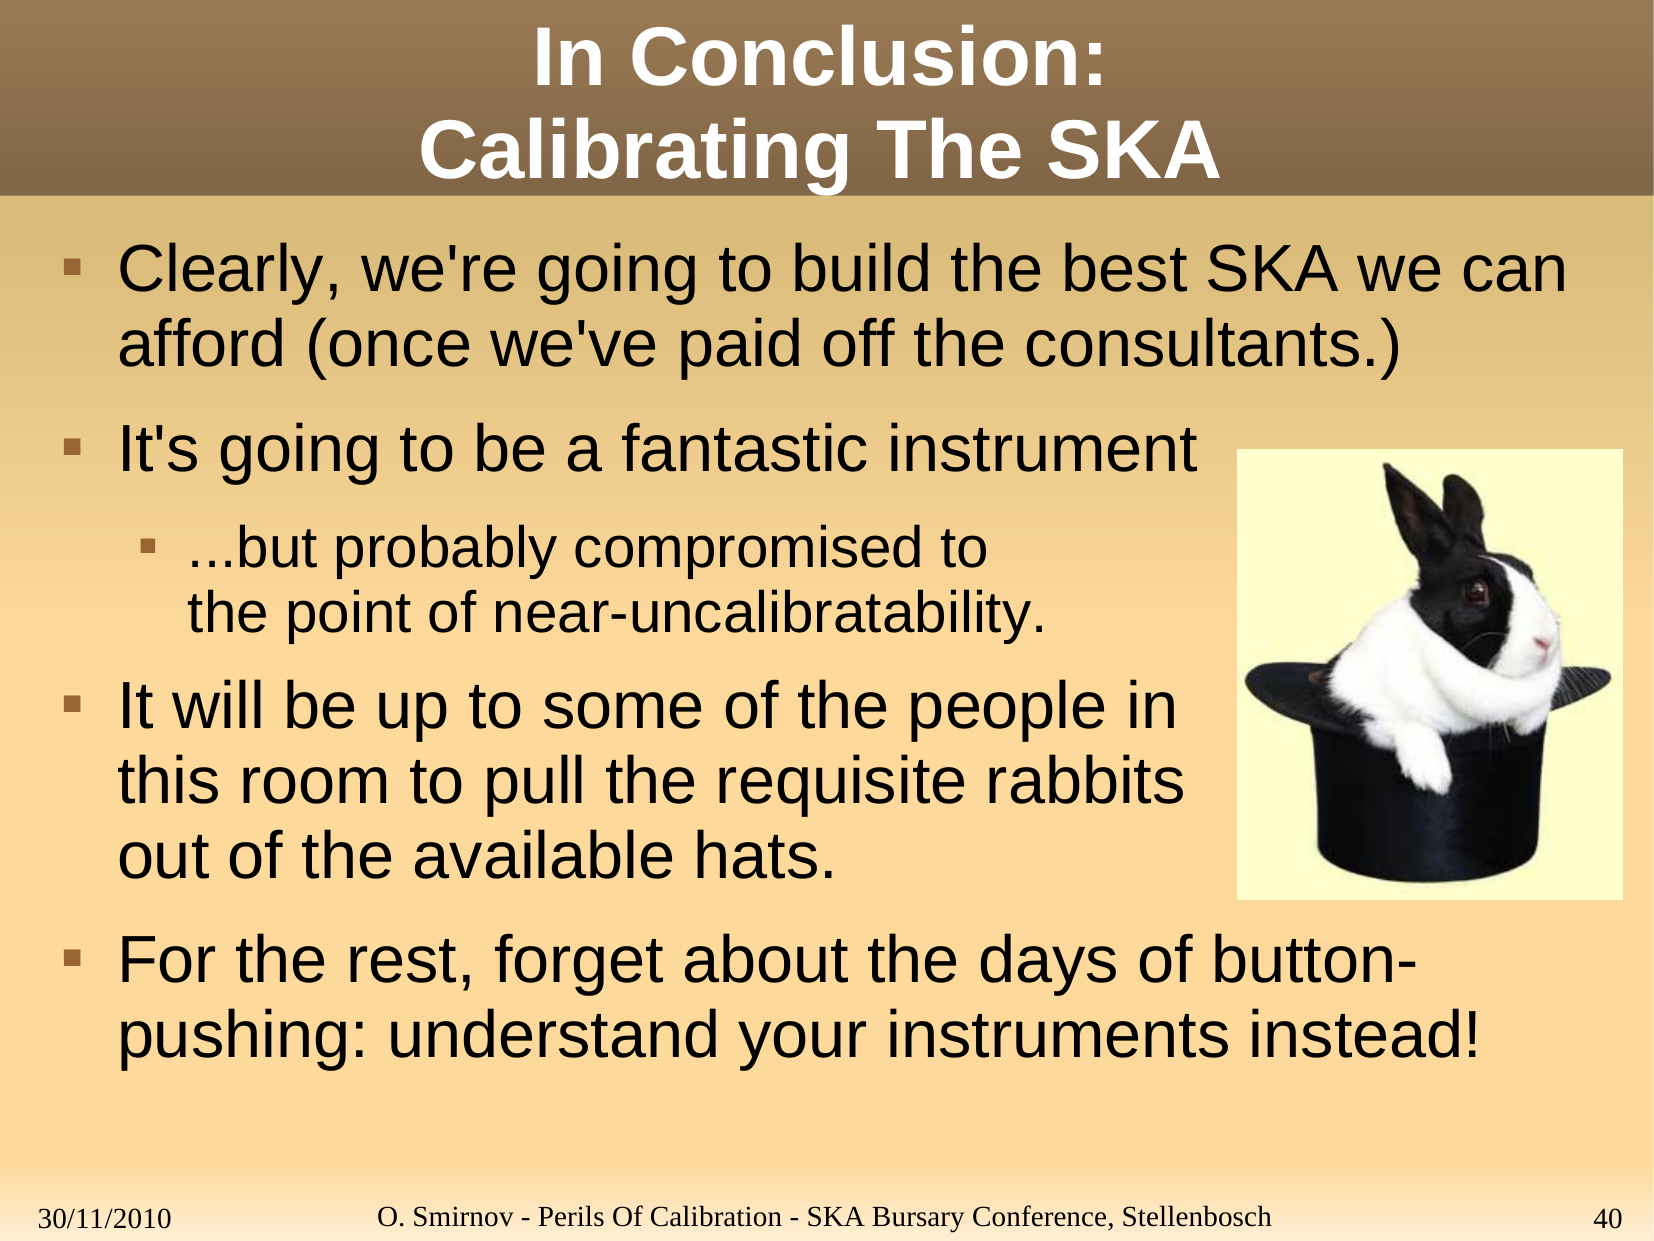

# In Conclusion: Calibrating The SKA
Clearly, we're going to build the best SKA we can afford (once we've paid off the consultants.)
It's going to be a fantastic instrument
...but probably compromised to
the point of near-uncalibratability.
It will be up to some of the people in
this room to pull the requisite rabbits
out of the available hats.
For the rest, forget about the days of button-pushing: understand your instruments instead!
O. Smirnov - Perils Of Calibration - SKA Bursary Conference, Stellenbosch
30/11/2010
40